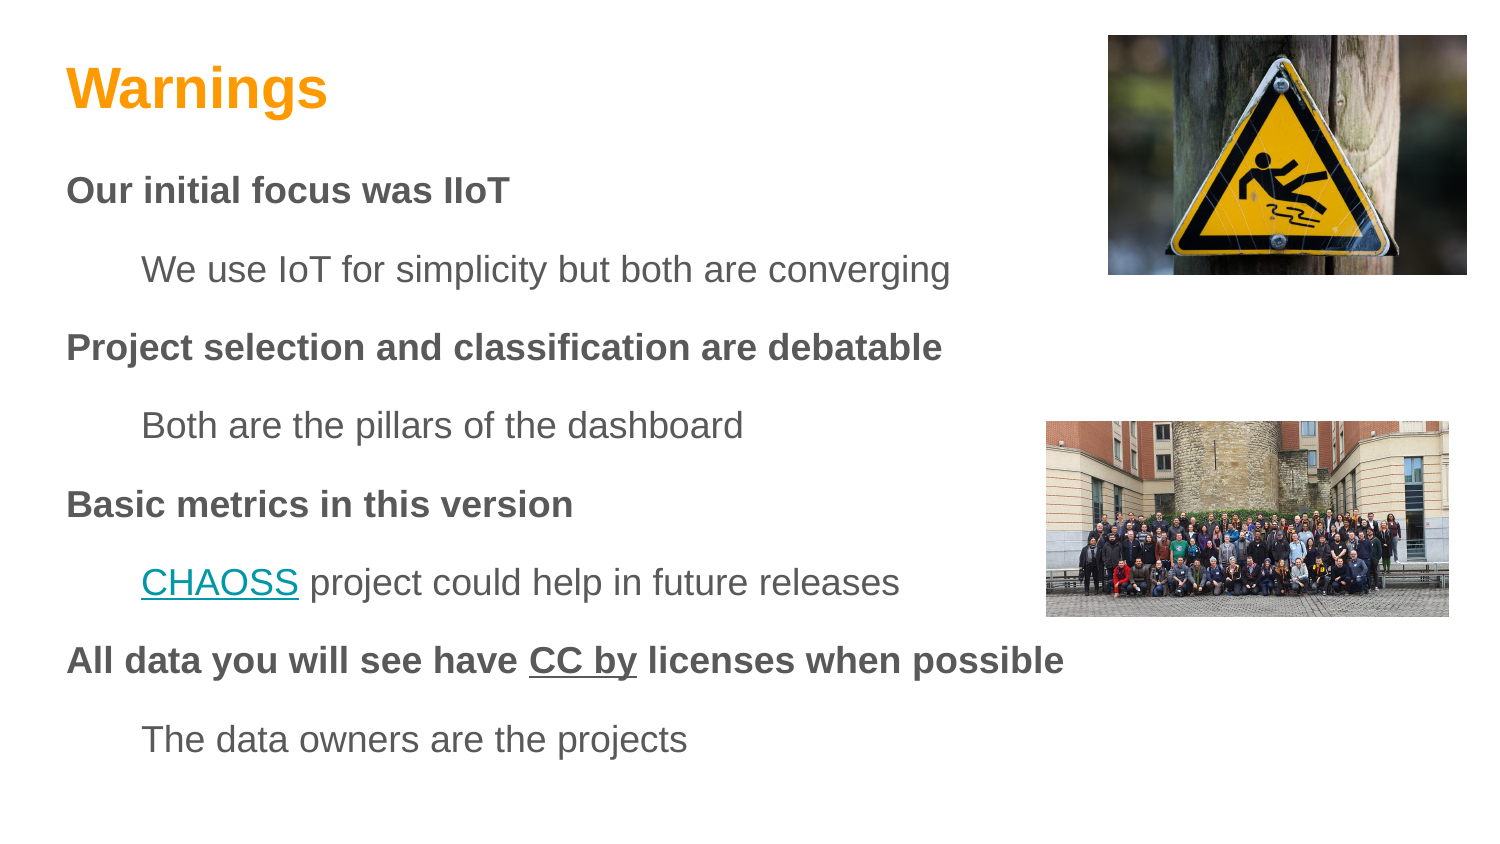

# Warnings
Our initial focus was IIoT
We use IoT for simplicity but both are converging
Project selection and classification are debatable
	Both are the pillars of the dashboard
Basic metrics in this version
	CHAOSS project could help in future releases
All data you will see have CC by licenses when possible
The data owners are the projects